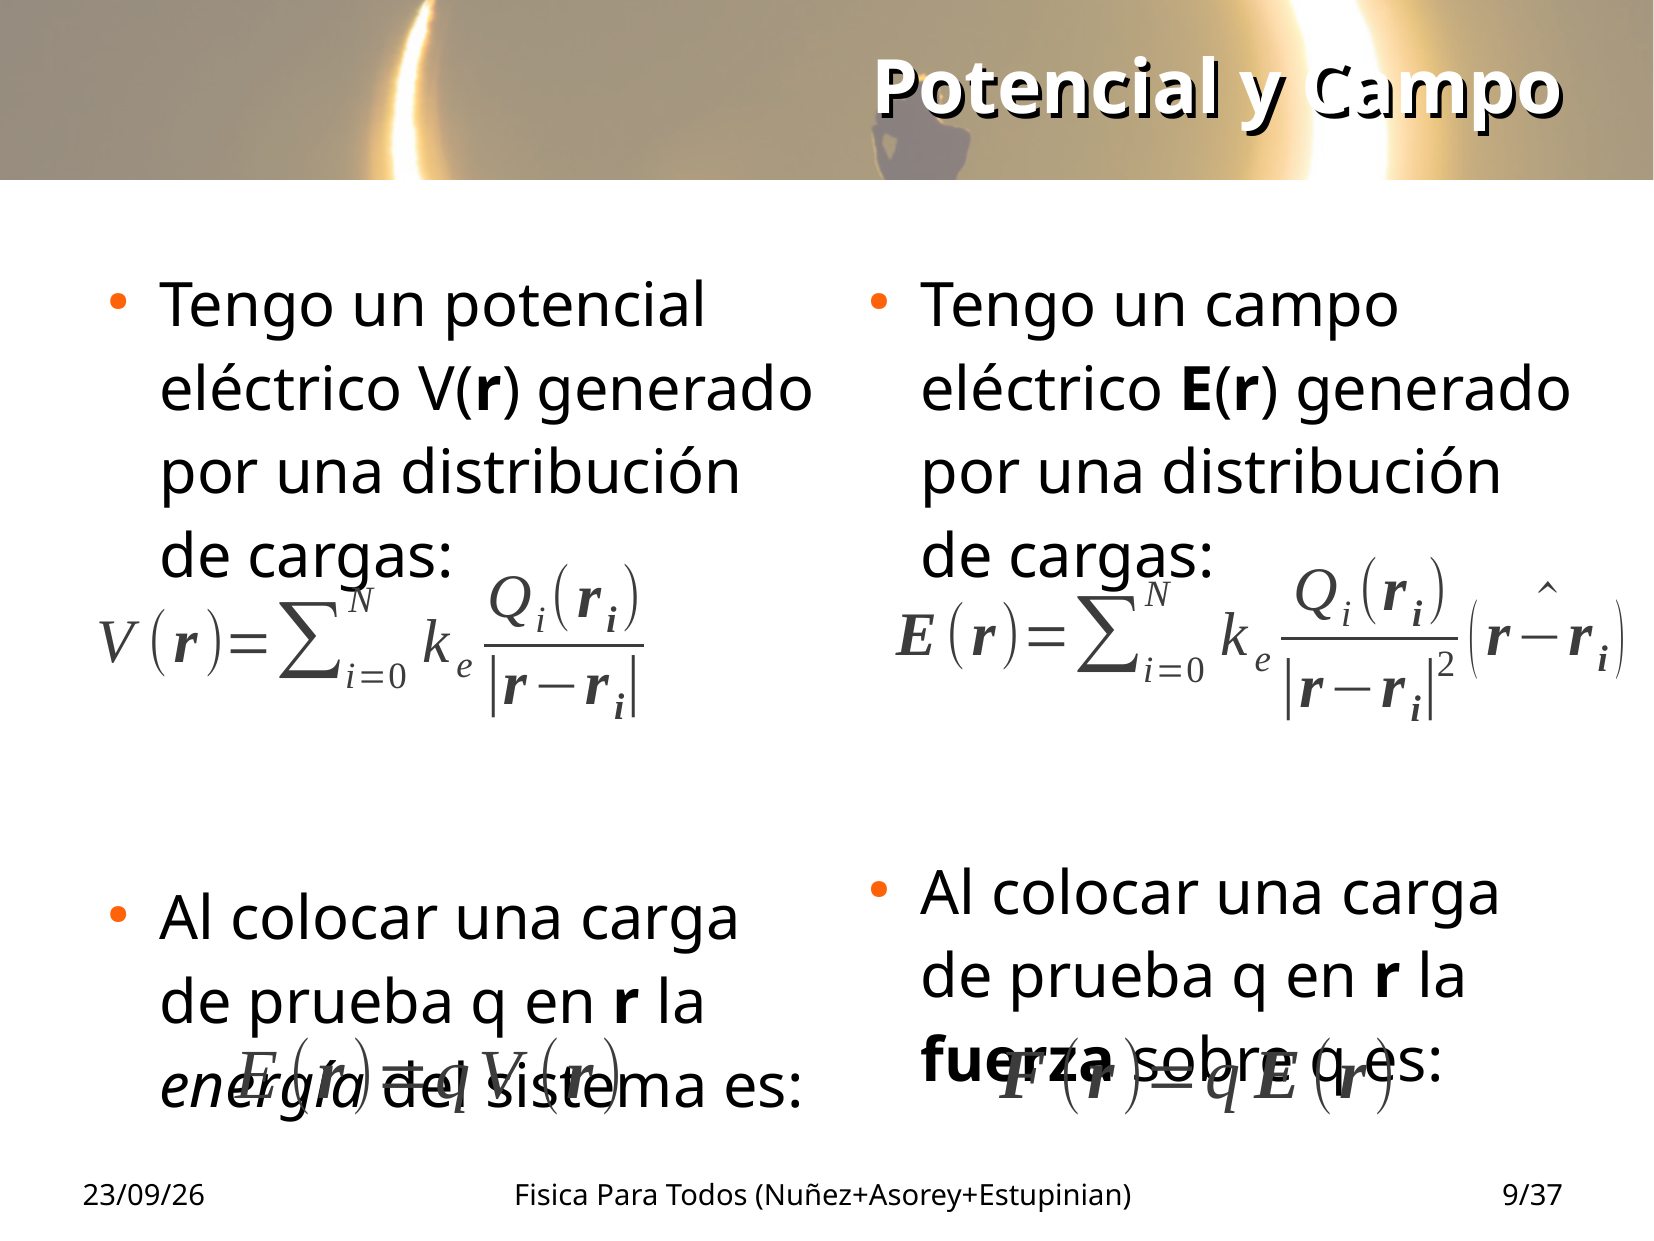

# Potencial y Campo
Tengo un potencial eléctrico V(r) generado por una distribución de cargas:
Al colocar una carga de prueba q en r la energía del sistema es:
Tengo un campo eléctrico E(r) generado por una distribución de cargas:
Al colocar una carga de prueba q en r la fuerza sobre q es:
Fisica Para Todos (Nuñez+Asorey+Estupinian)
9